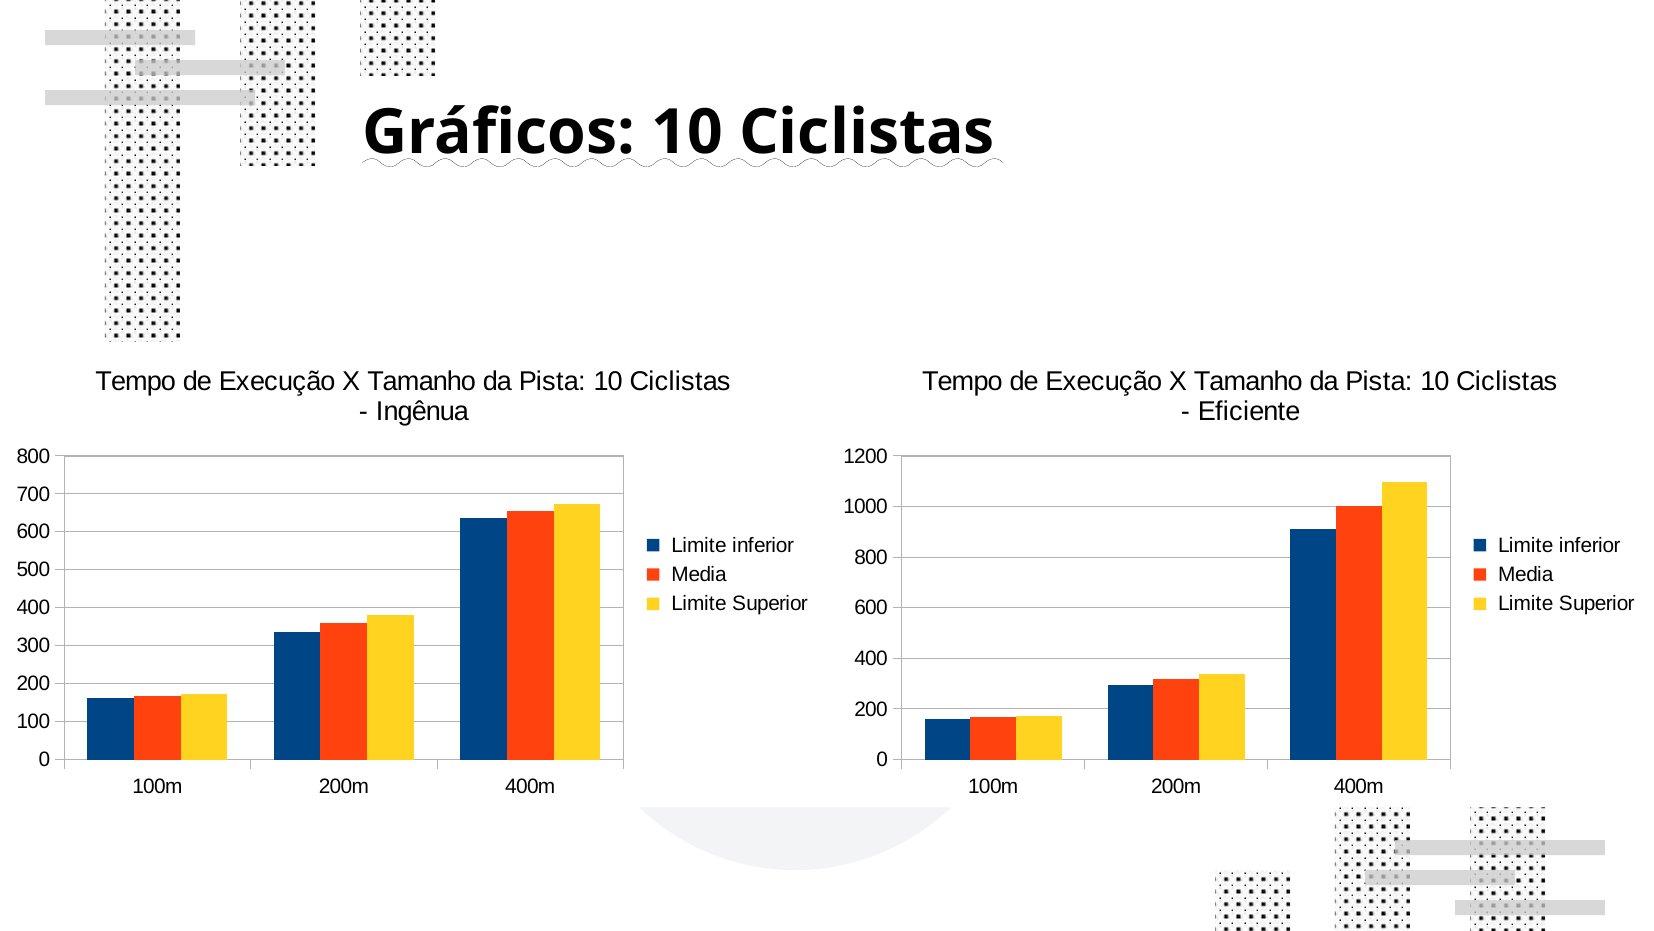

# Gráficos: 10 Ciclistas
### Chart: Tempo de Execução X Tamanho da Pista: 10 Ciclistas - Ingênua
| Category | Limite inferior | Media | Limite Superior |
|---|---|---|---|
| 100m | 161.676 | 167.003 | 172.33 |
| 200m | 335.956 | 358.551 | 381.146 |
| 400m | 637.402 | 656.057 | 674.712 |
### Chart: Tempo de Execução X Tamanho da Pista: 10 Ciclistas - Eficiente
| Category | Limite inferior | Media | Limite Superior |
|---|---|---|---|
| 100m | 161.299 | 166.462 | 171.625 |
| 200m | 296.423 | 317.55 | 338.677 |
| 400m | 909.573 | 1004.057 | 1098.54 |